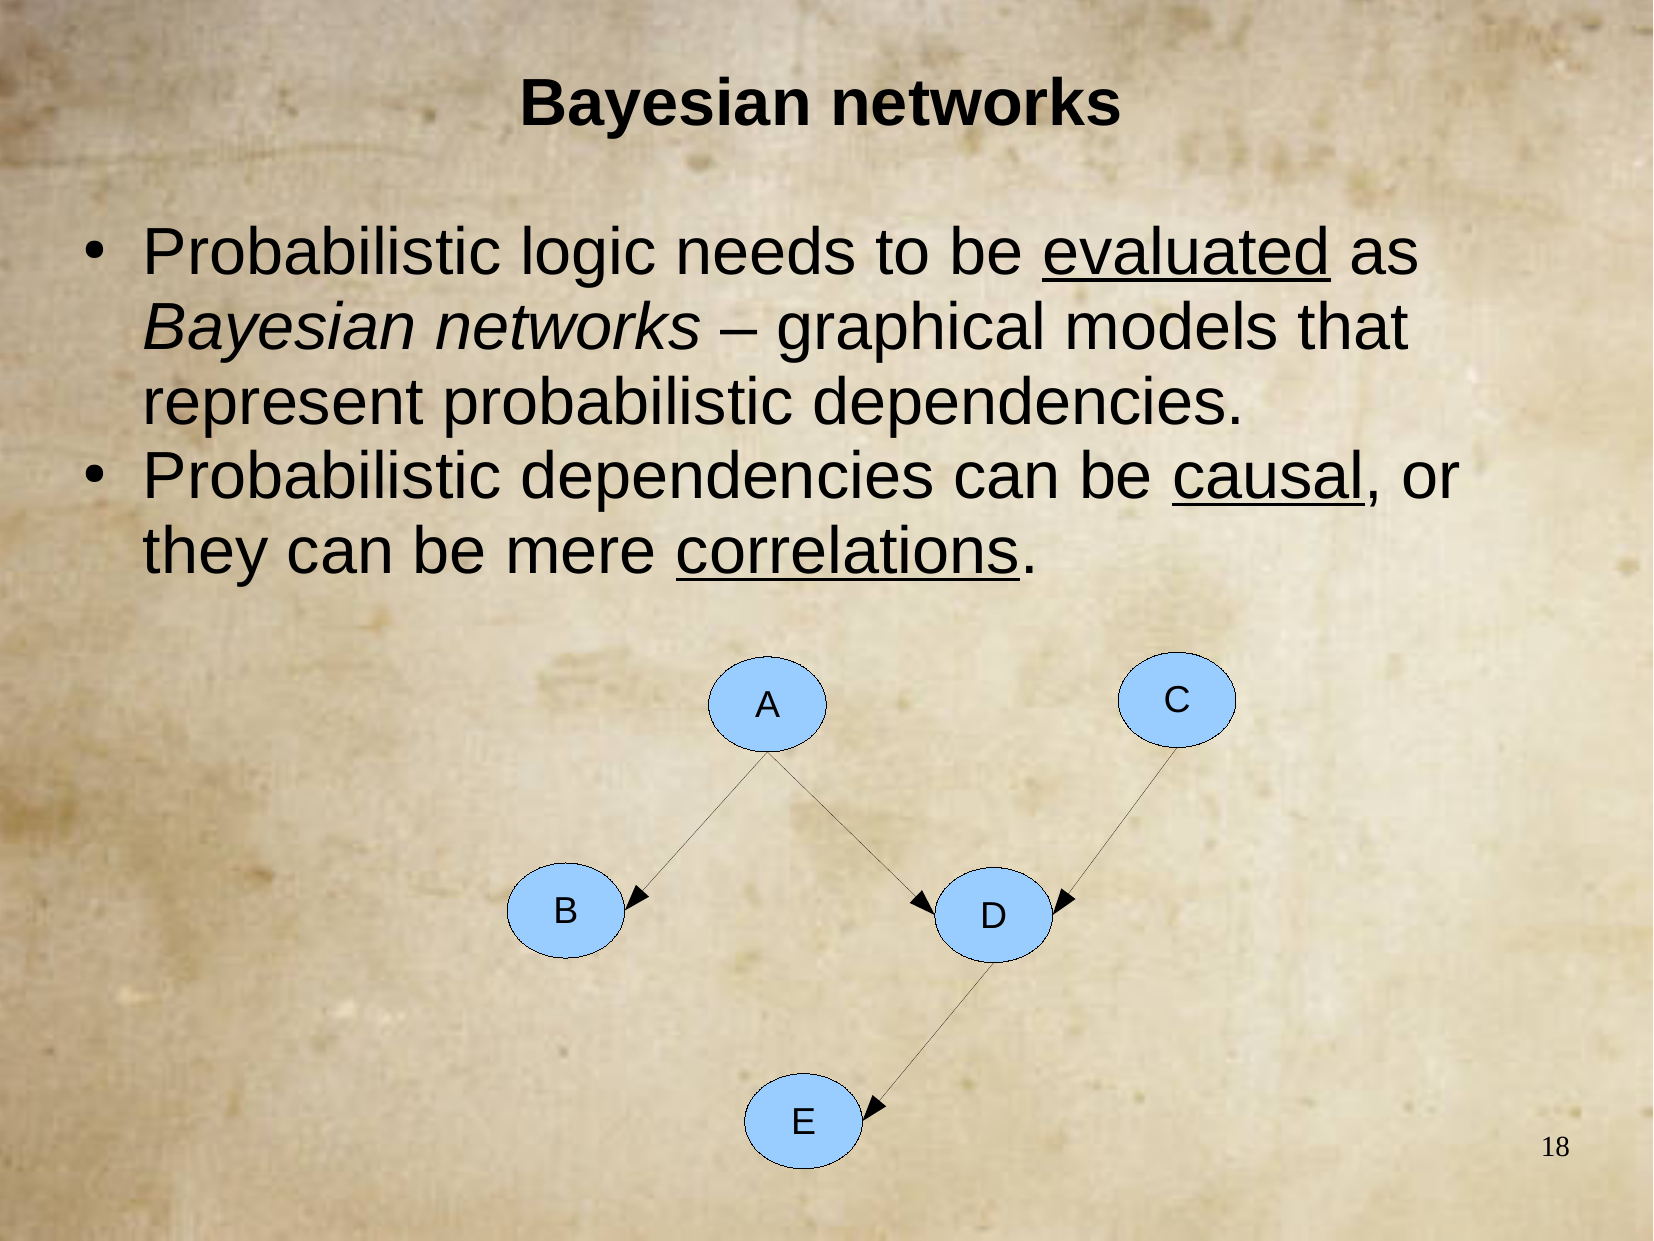

# Bayesian networks
Probabilistic logic needs to be evaluated as Bayesian networks – graphical models that represent probabilistic dependencies.
Probabilistic dependencies can be causal, or they can be mere correlations.
C
A
B
D
E
18